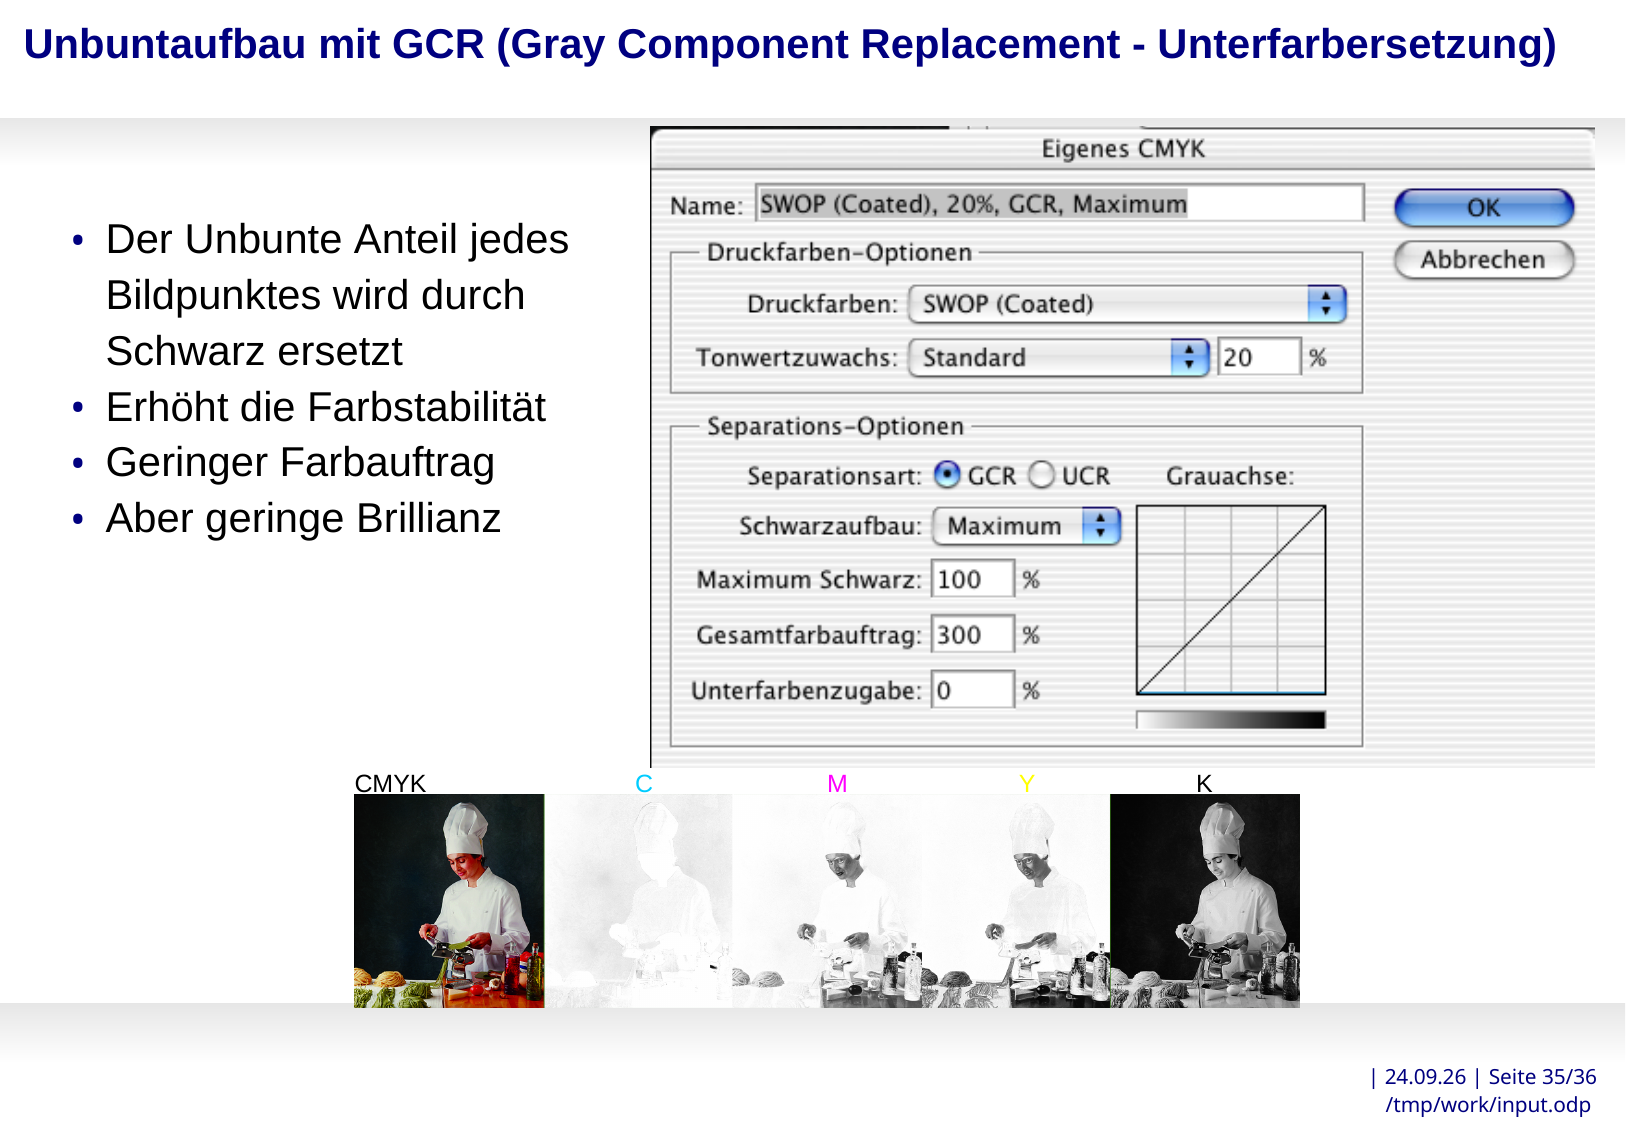

# Unbuntaufbau mit GCR (Gray Component Replacement - Unterfarbersetzung)
Der Unbunte Anteil jedes Bildpunktes wird durch Schwarz ersetzt
Erhöht die Farbstabilität
Geringer Farbauftrag
Aber geringe Brillianz
CMYK
C
M
Y
K